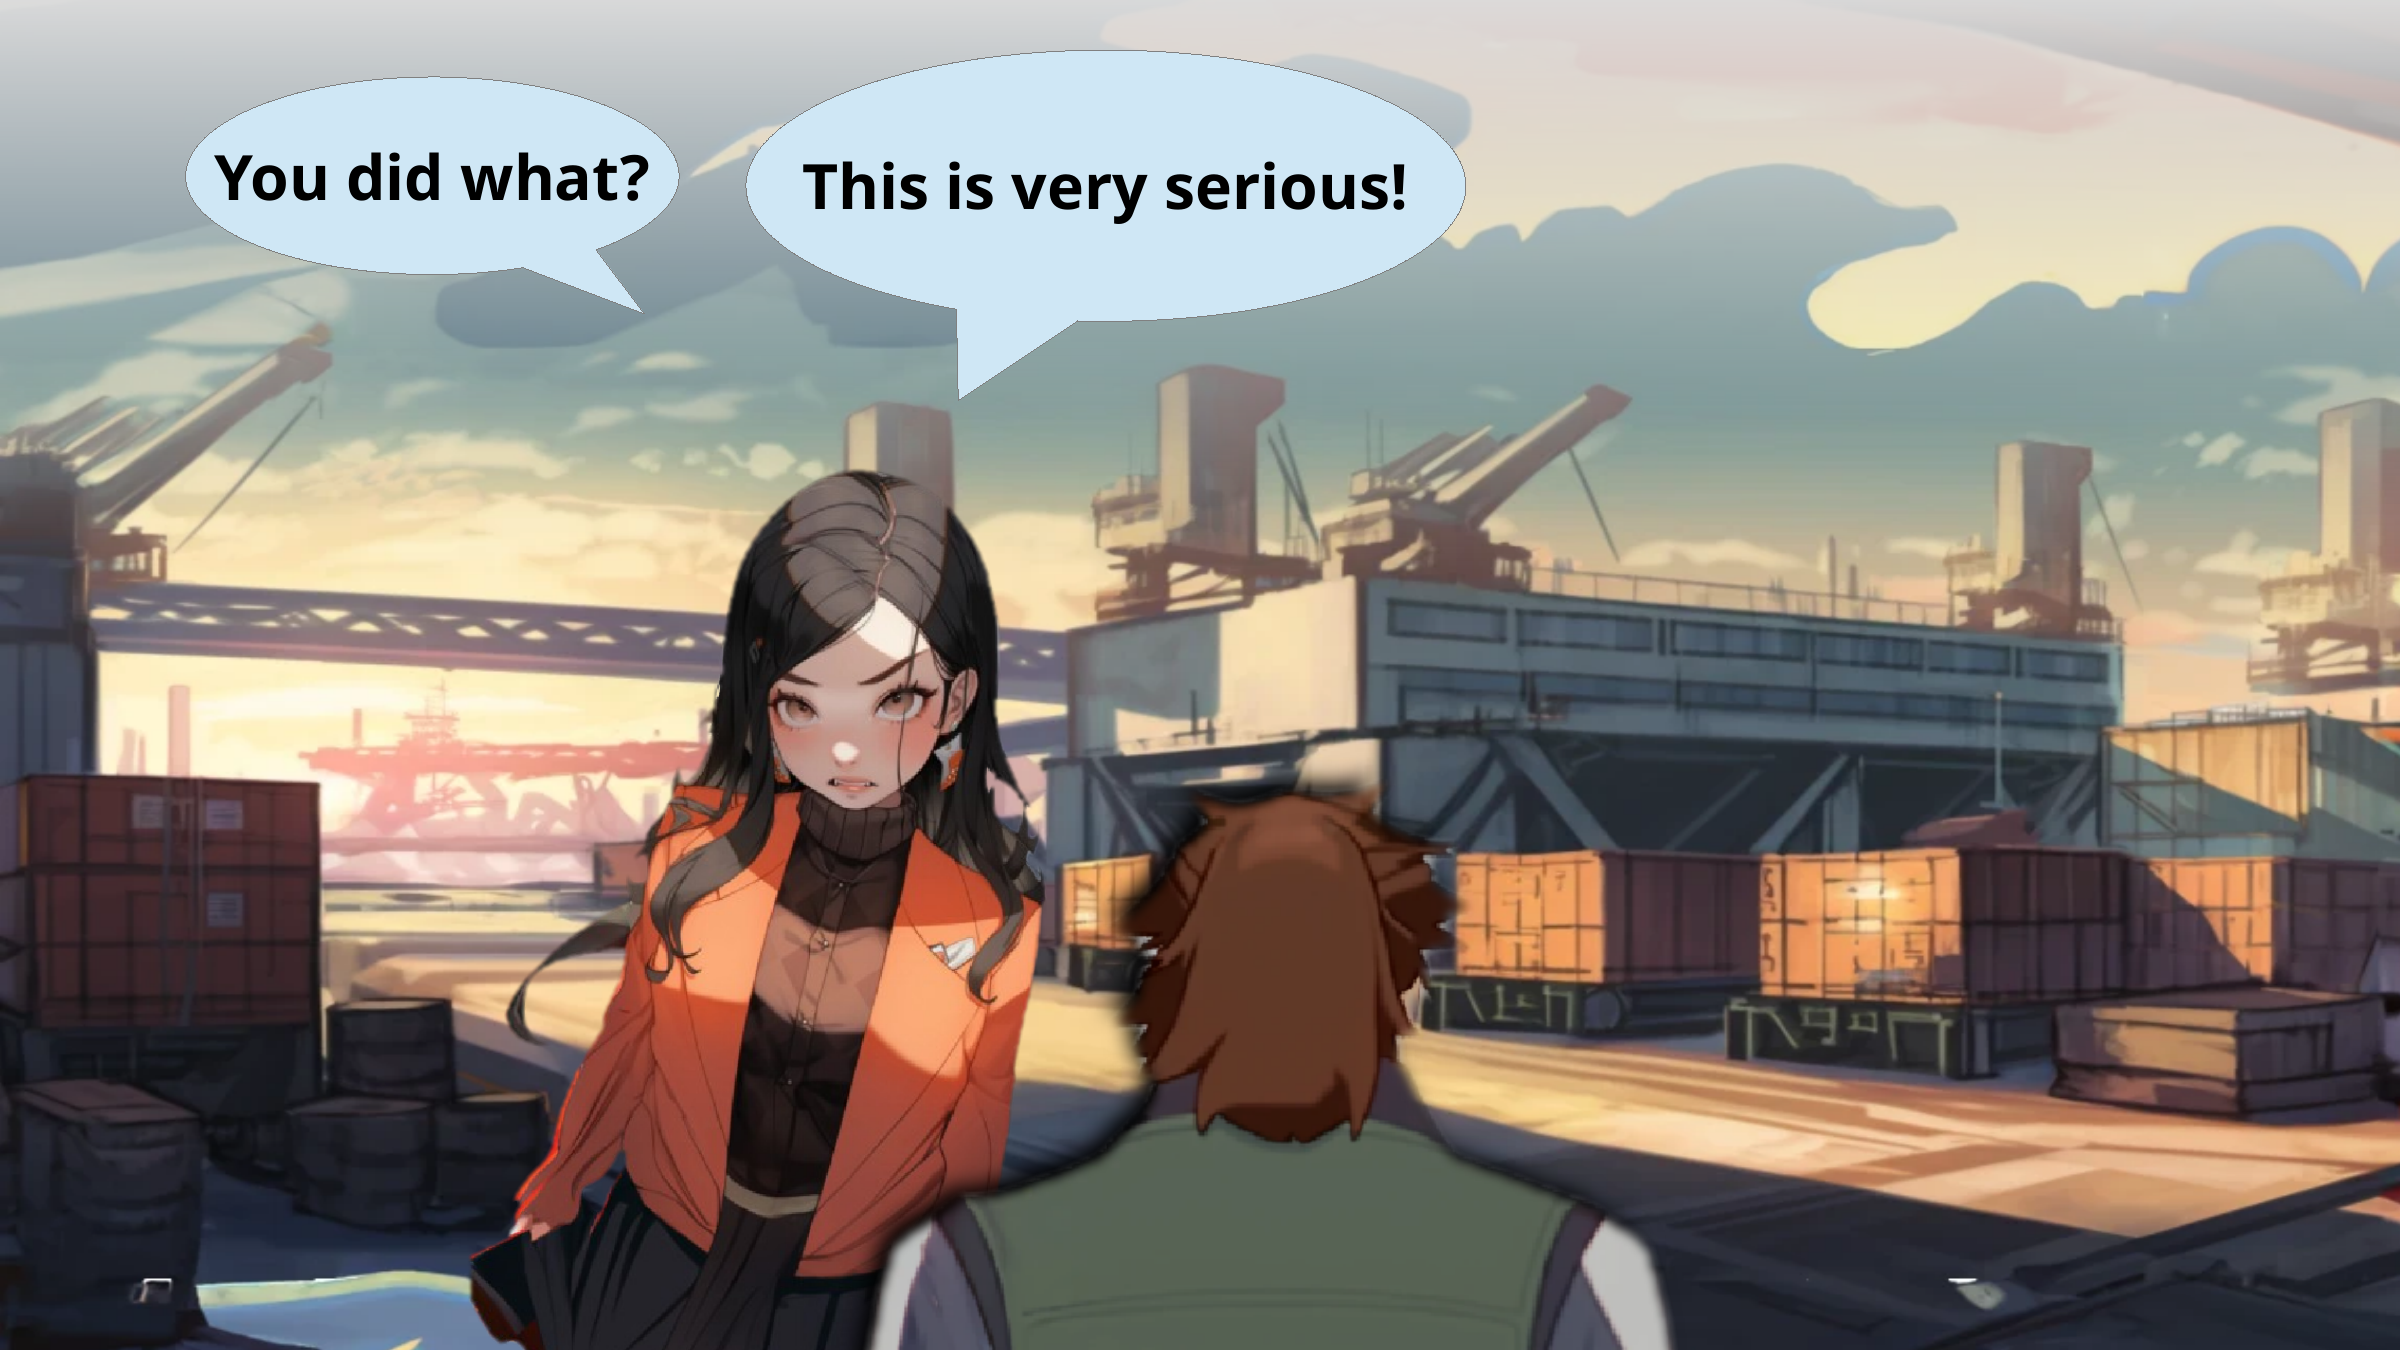

This is very serious!
You did what?